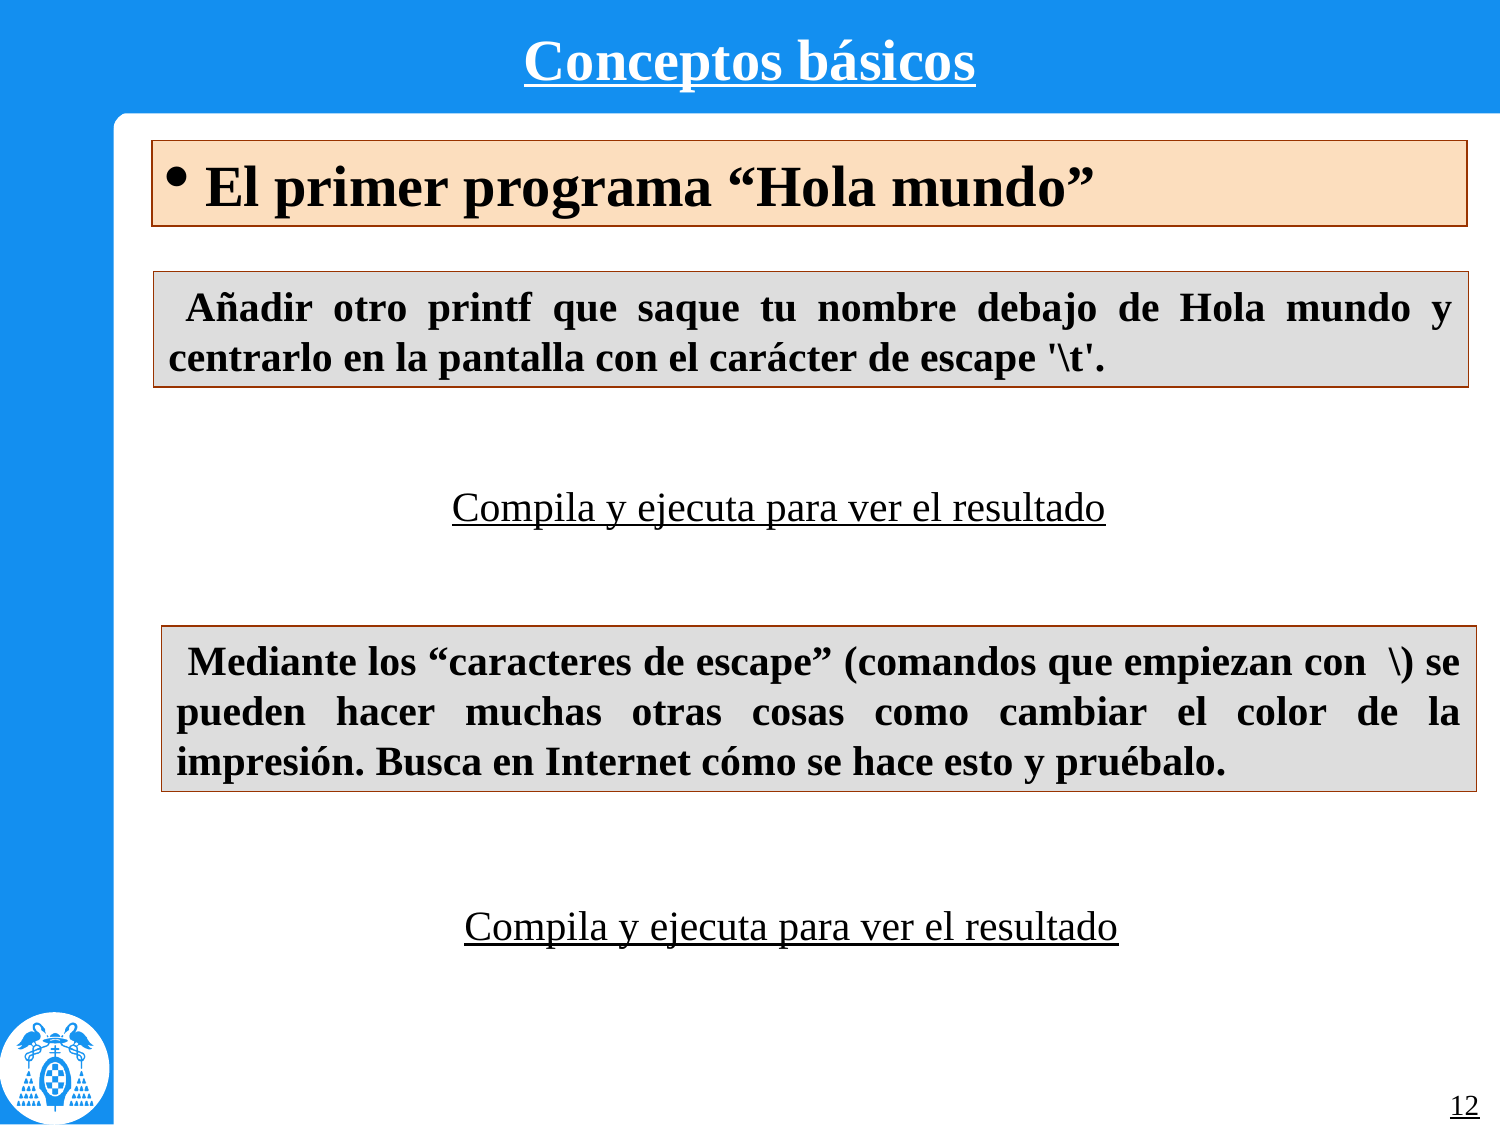

Conceptos básicos
 El primer programa “Hola mundo”
Añadir otro printf que saque tu nombre debajo de Hola mundo y centrarlo en la pantalla con el carácter de escape '\t'.
Compila y ejecuta para ver el resultado
 Mediante los “caracteres de escape” (comandos que empiezan con \) se pueden hacer muchas otras cosas como cambiar el color de la impresión. Busca en Internet cómo se hace esto y pruébalo.
Compila y ejecuta para ver el resultado